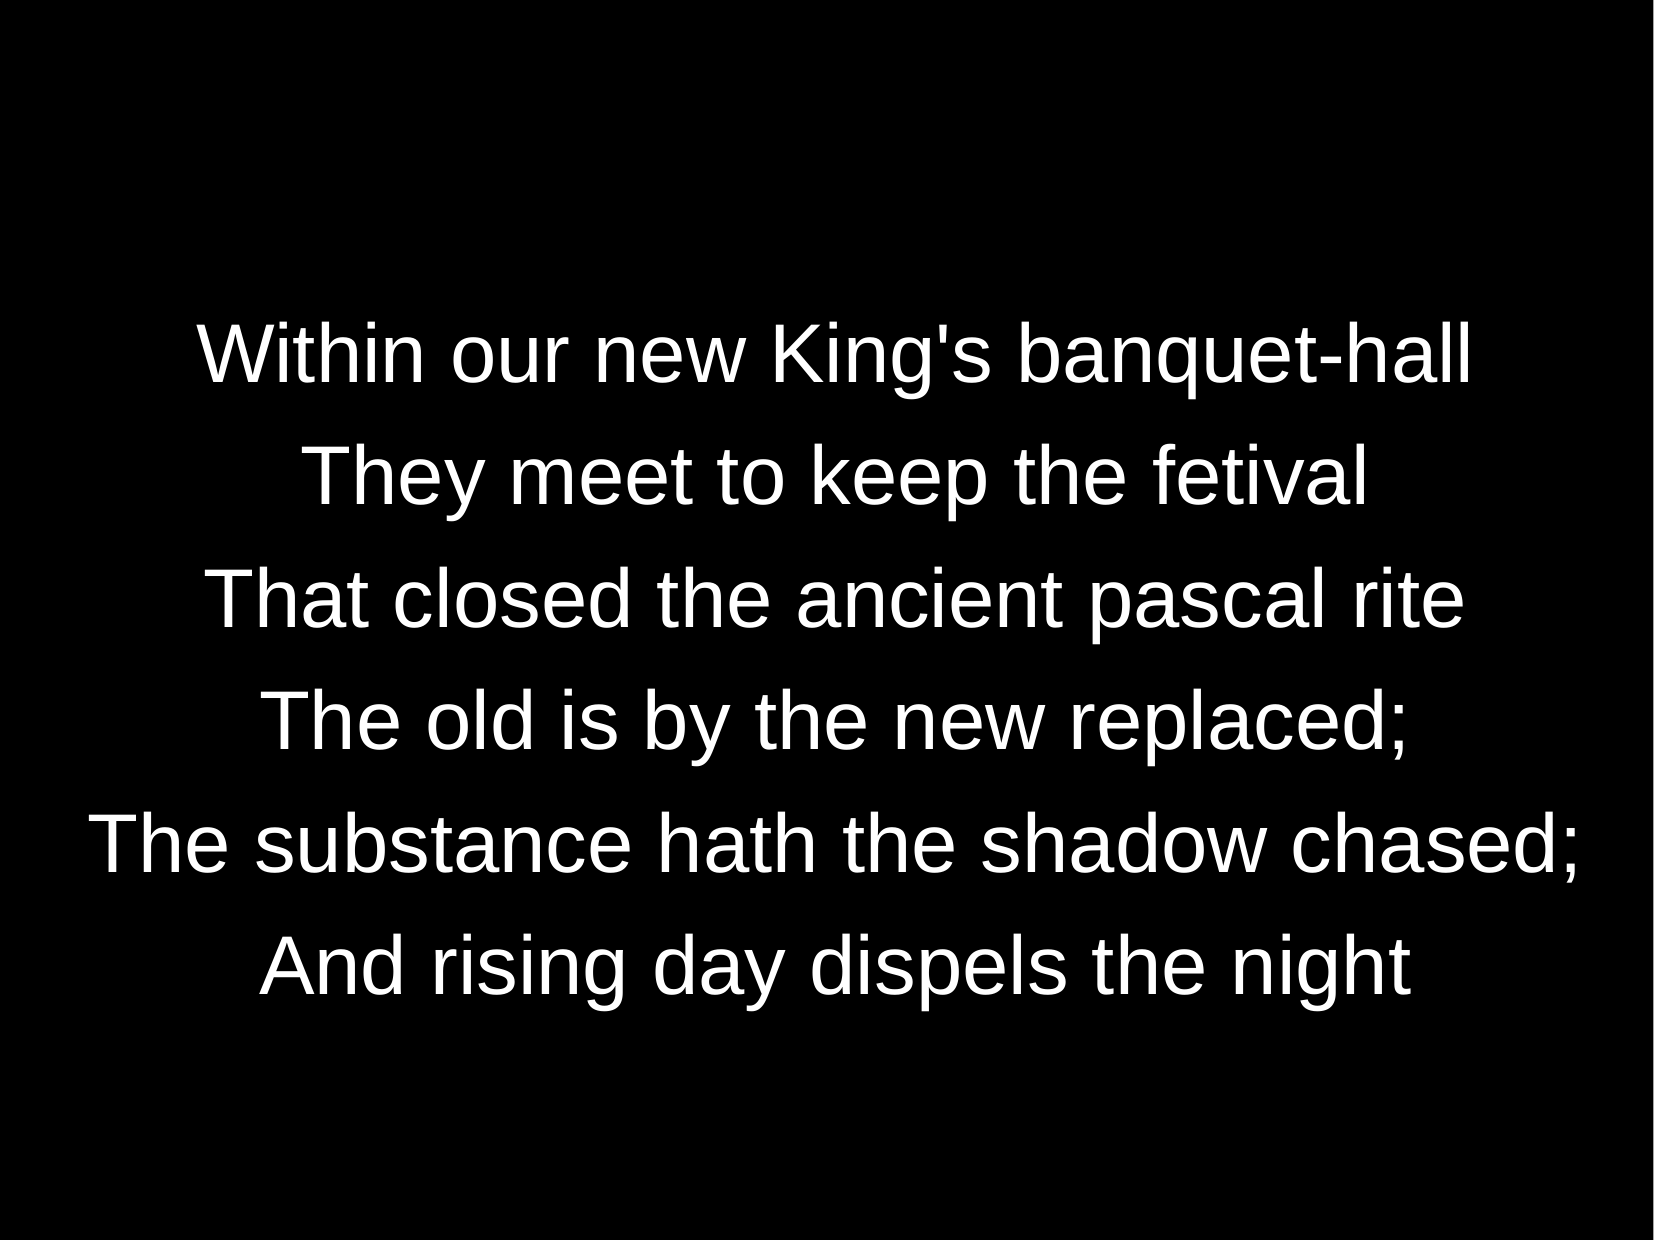

#
Within our new King's banquet-hall
They meet to keep the fetival
That closed the ancient pascal rite
The old is by the new replaced;
The substance hath the shadow chased;
And rising day dispels the night